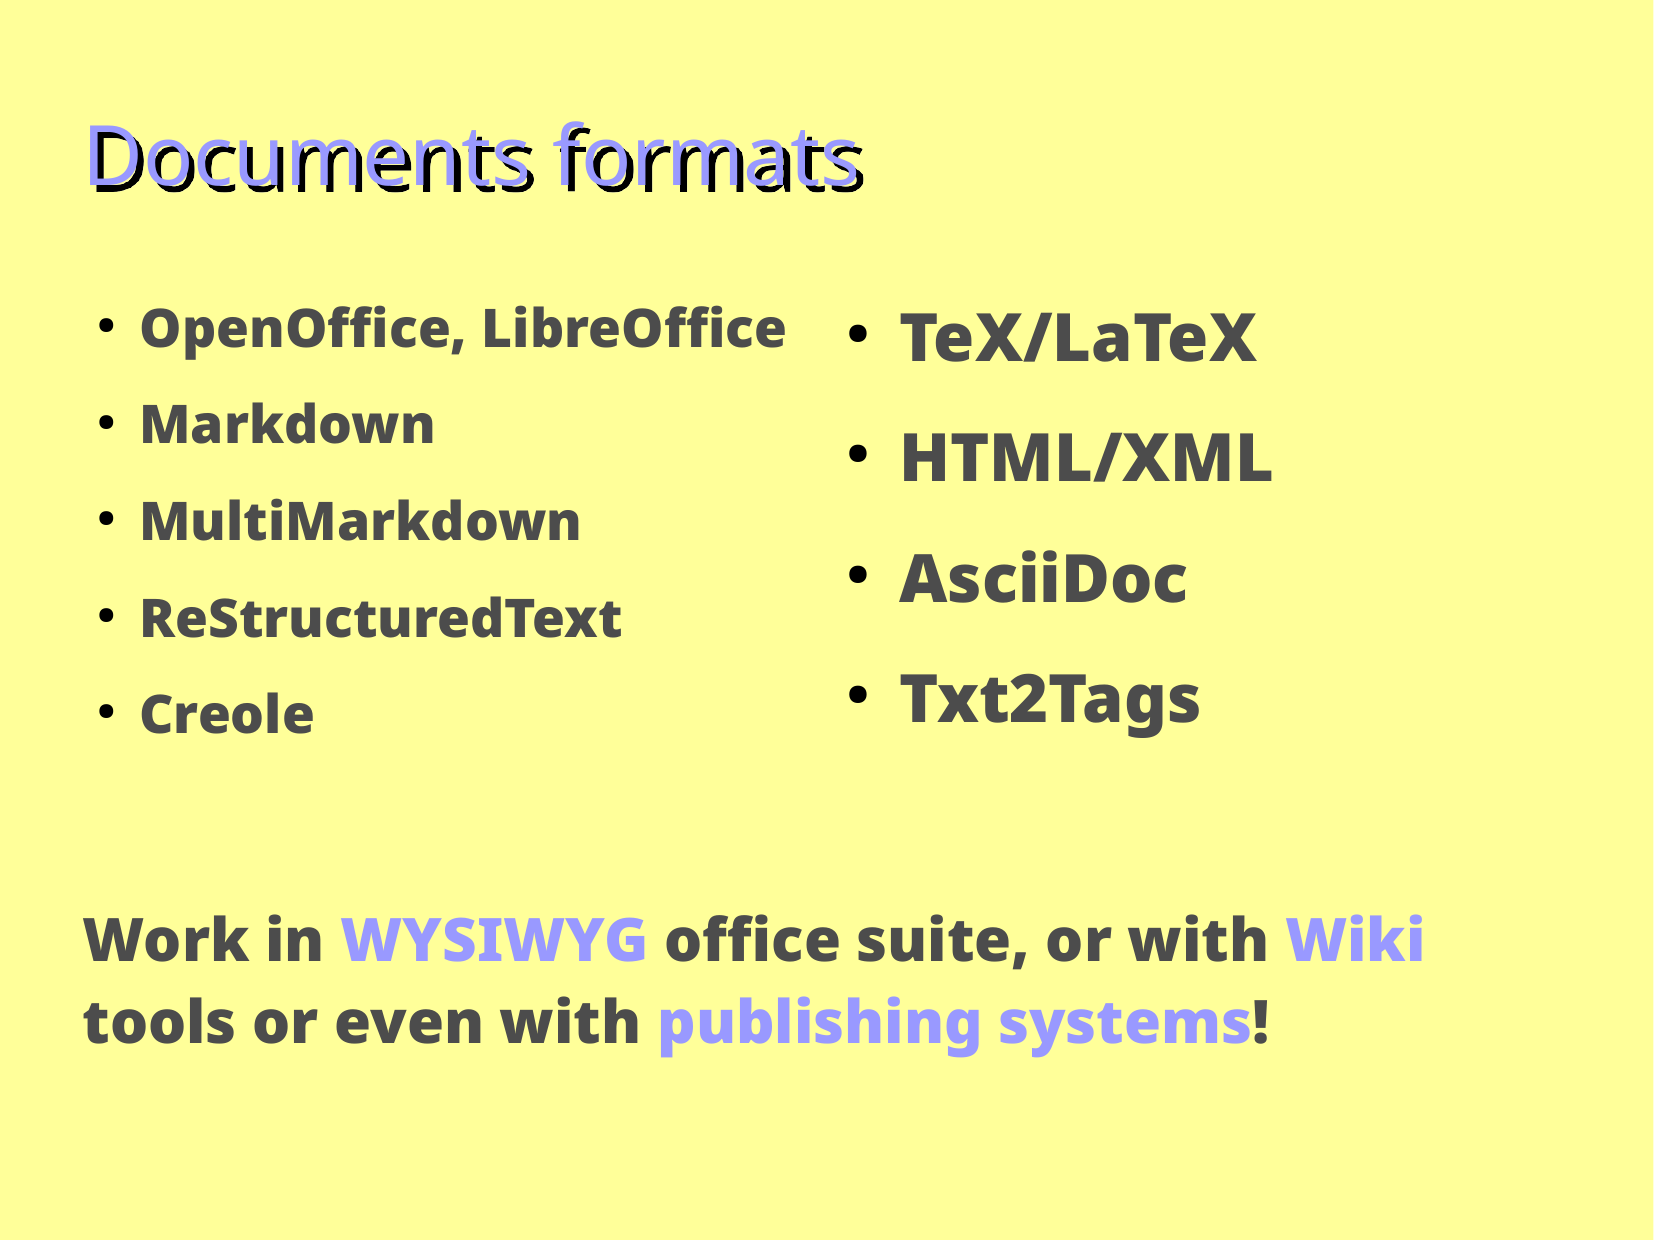

# Documents formats
OpenOffice, LibreOffice
Markdown
MultiMarkdown
ReStructuredText
Creole
TeX/LaTeX
HTML/XML
AsciiDoc
Txt2Tags
Work in WYSIWYG office suite, or with Wiki tools or even with publishing systems!